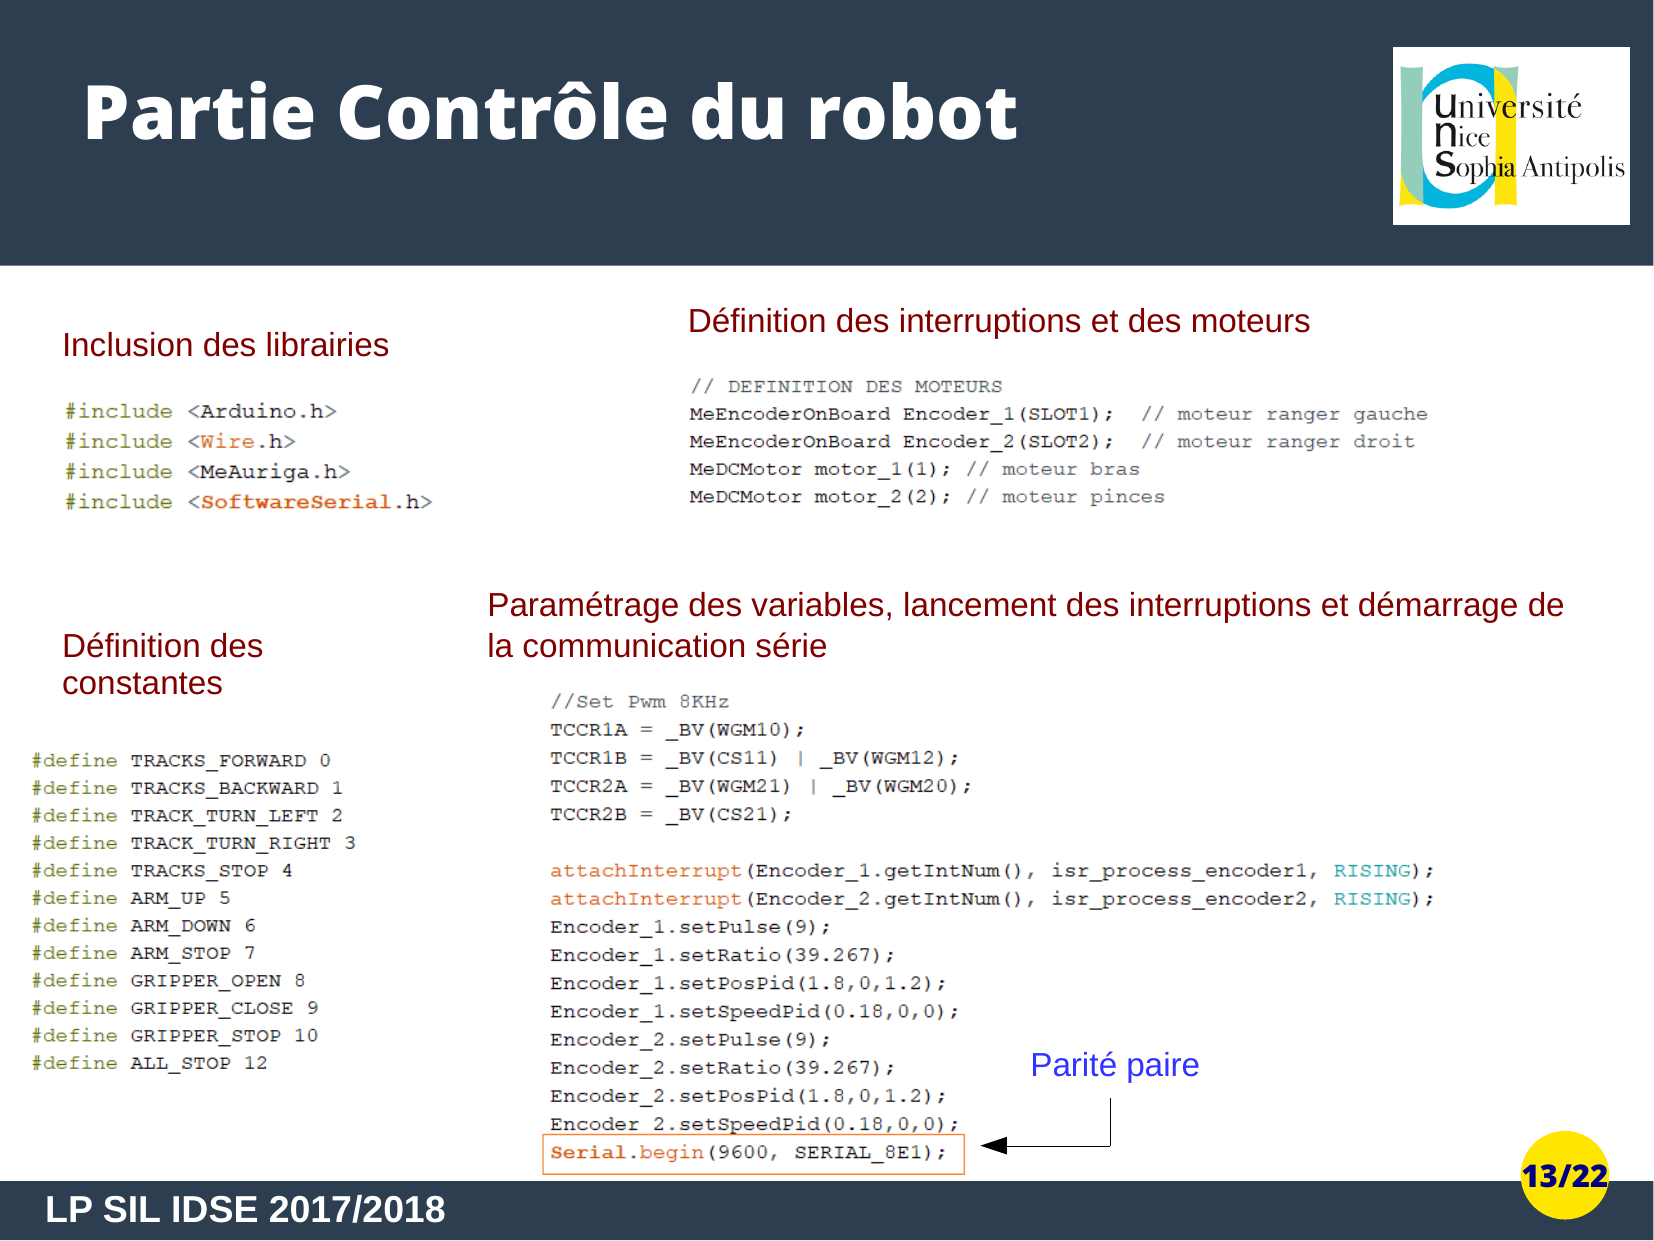

# Partie Contrôle du robot
Définition des interruptions et des moteurs
Inclusion des librairies
Paramétrage des variables, lancement des interruptions et démarrage de la communication série
Définition des constantes
Parité paire